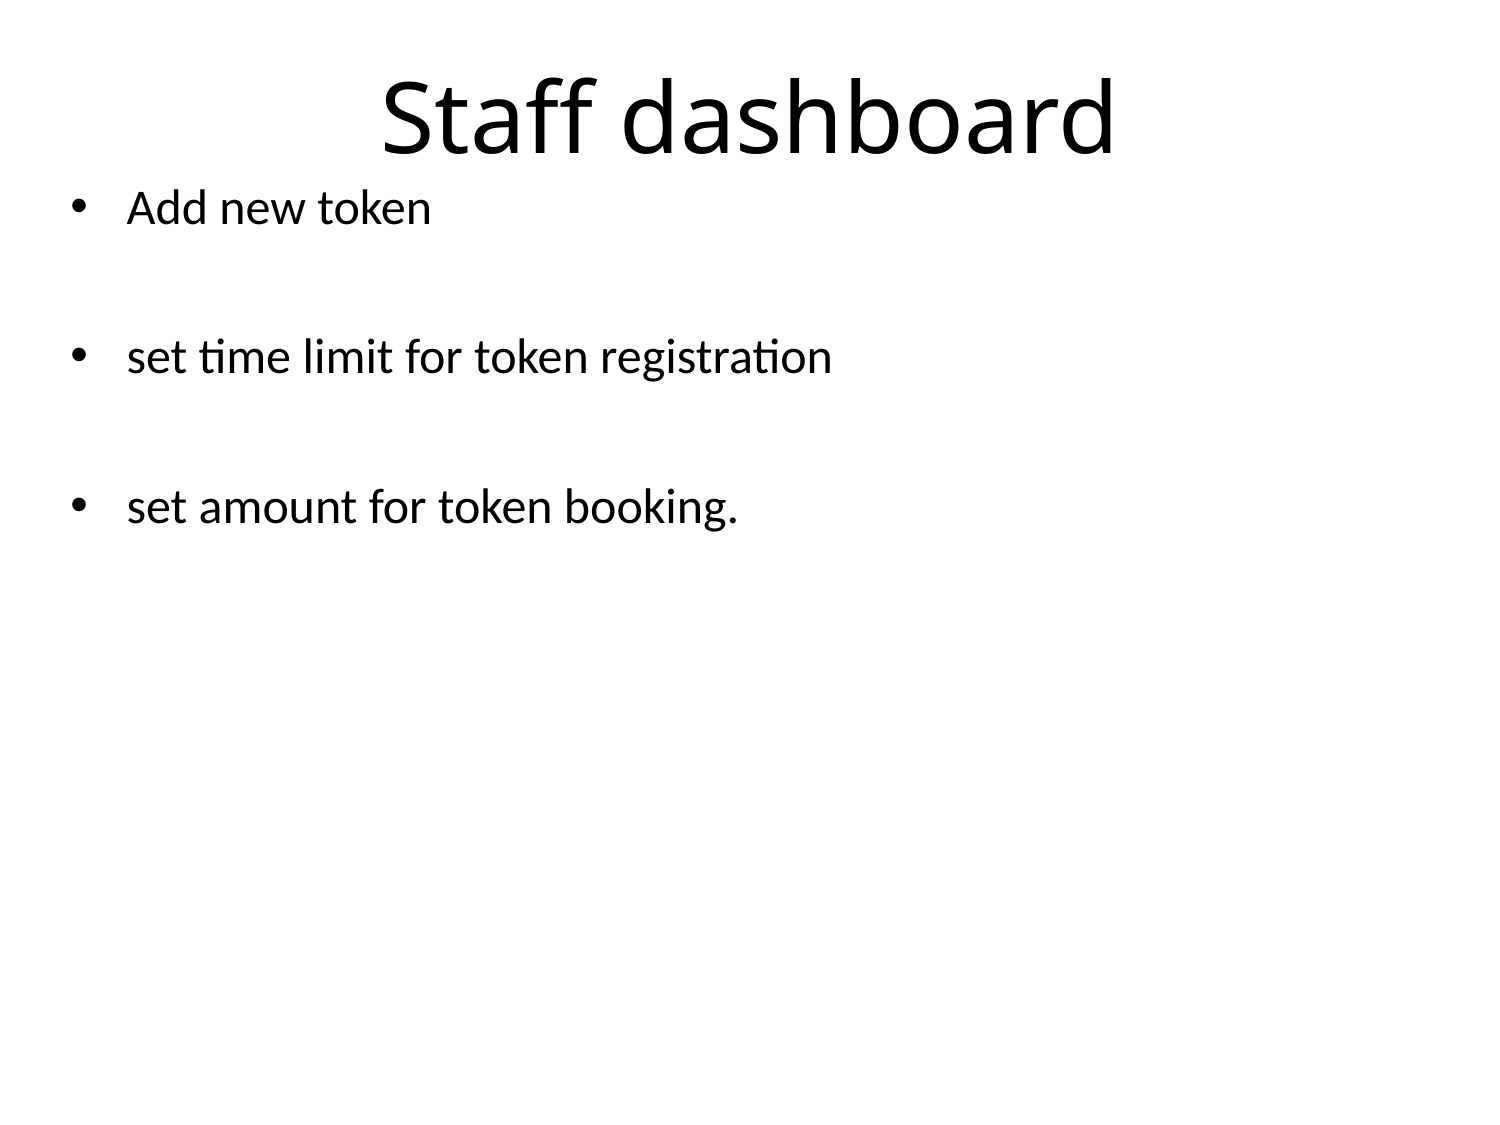

# Staff dashboard
Add new token
set time limit for token registration
set amount for token booking.